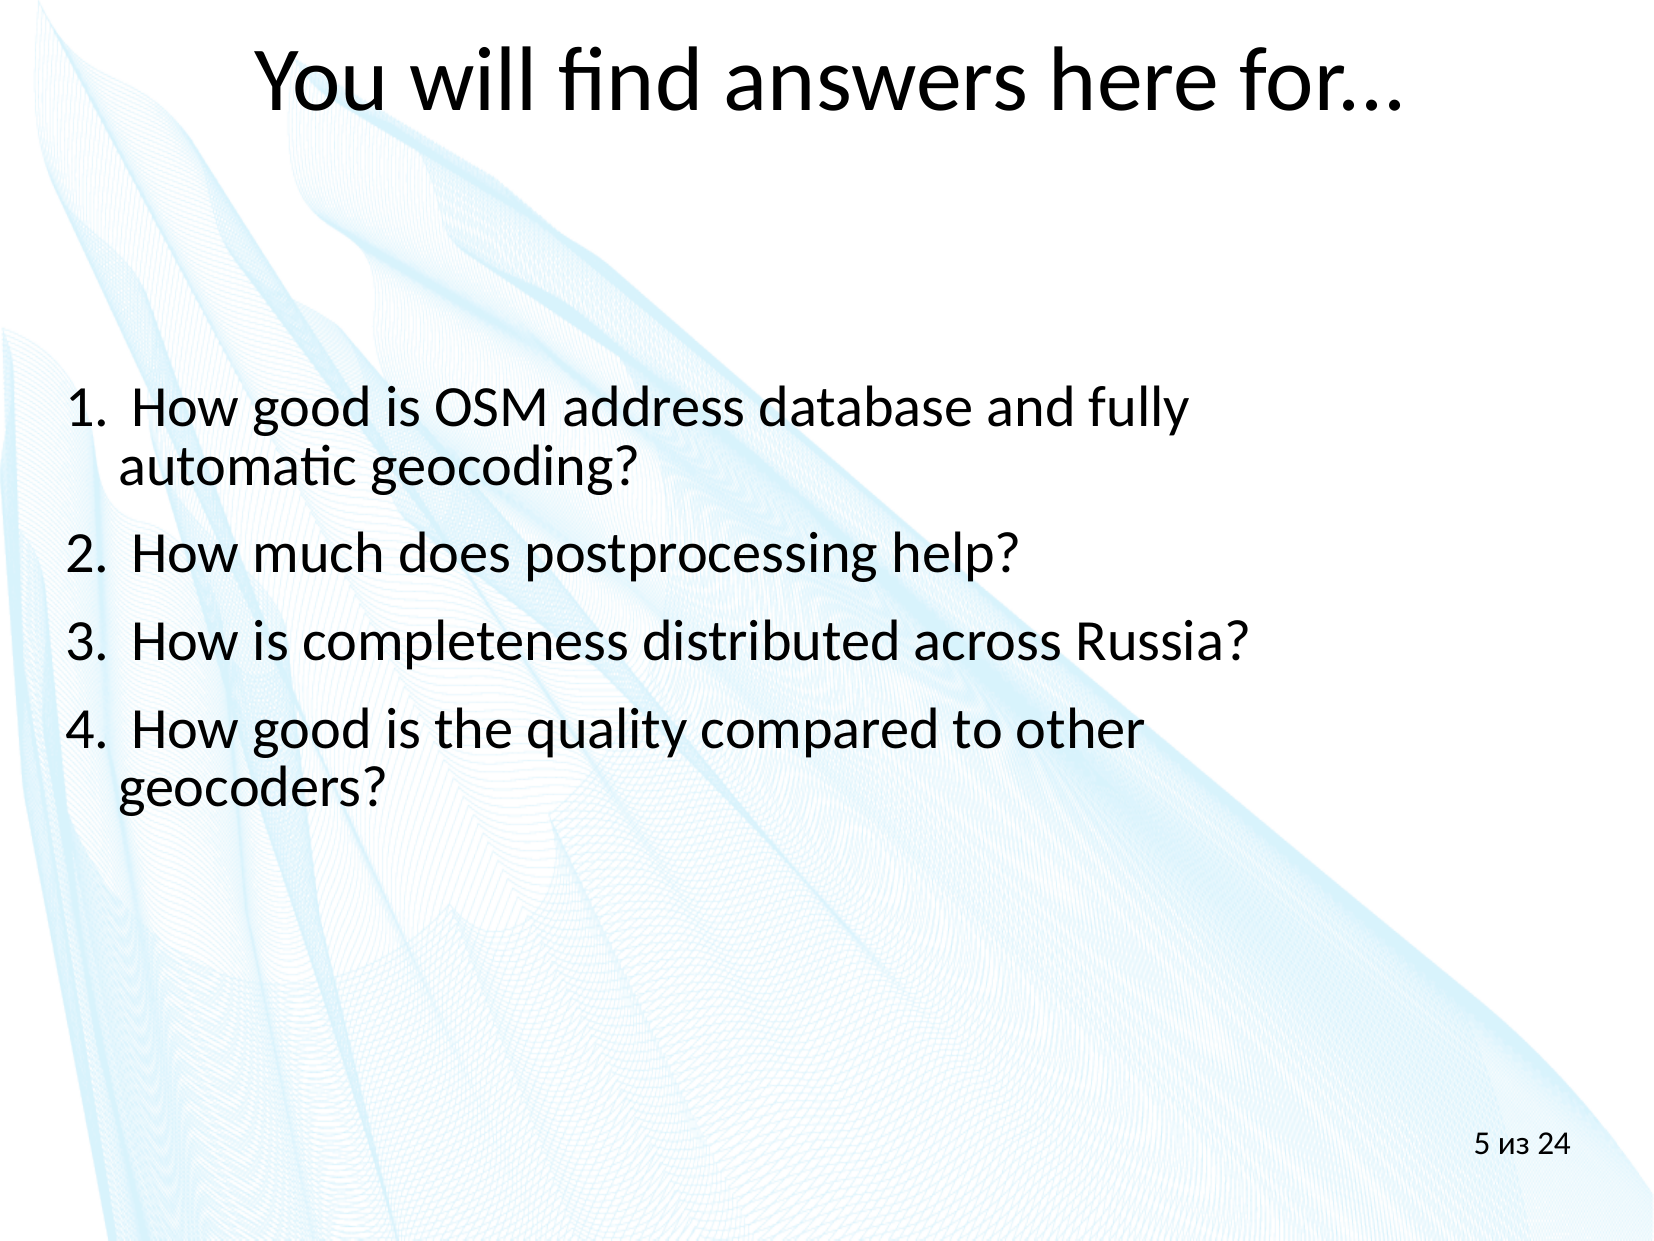

You will find answers here for...
# How good is OSM address database and fully automatic geocoding?
 How much does postprocessing help?
 How is completeness distributed across Russia?
 How good is the quality compared to other geocoders?
5